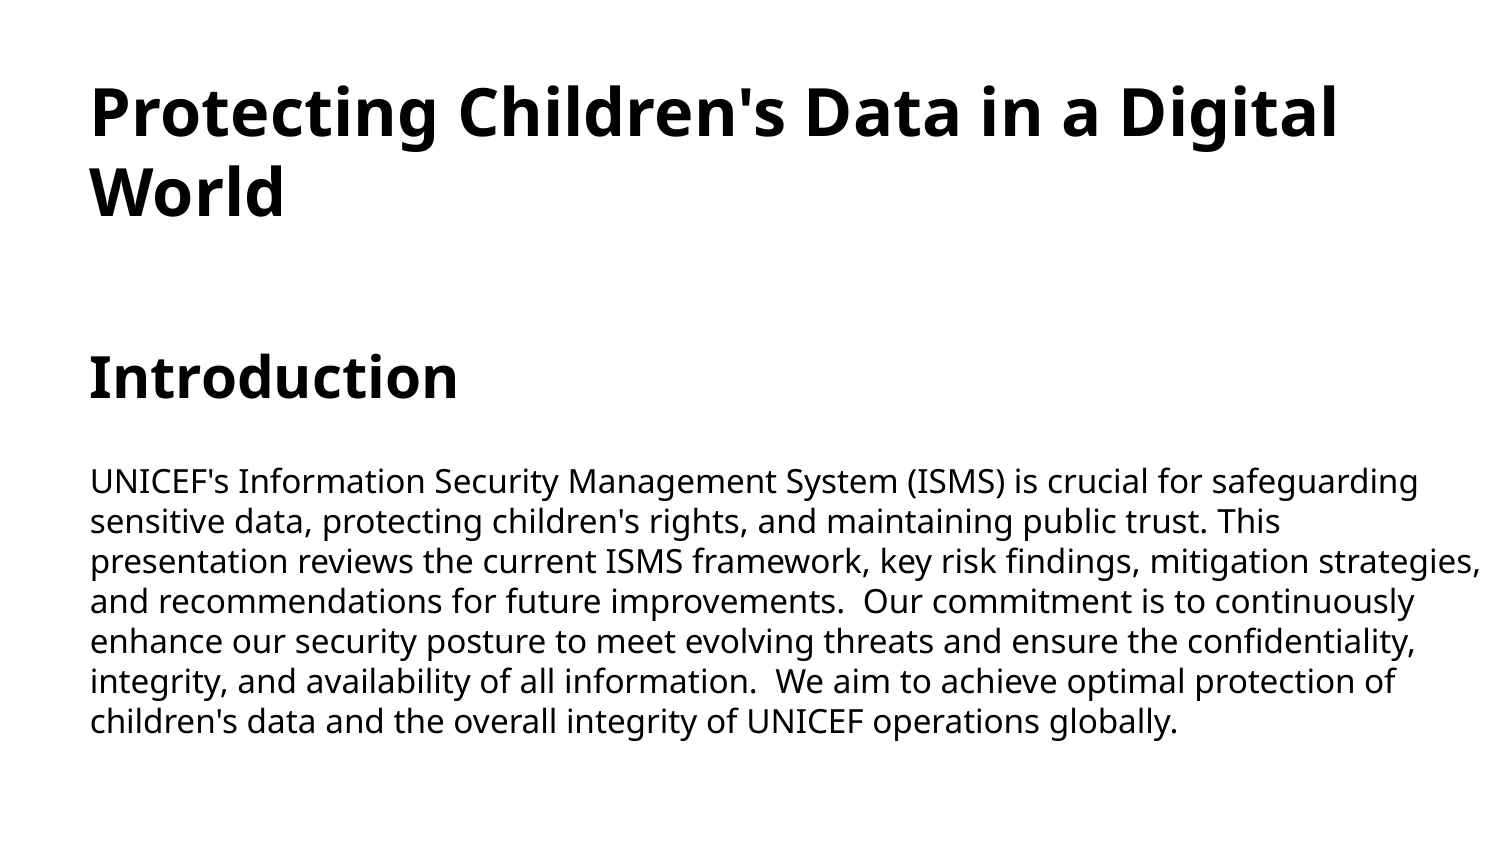

Protecting Children's Data in a Digital World
Introduction
UNICEF's Information Security Management System (ISMS) is crucial for safeguarding sensitive data, protecting children's rights, and maintaining public trust. This presentation reviews the current ISMS framework, key risk findings, mitigation strategies, and recommendations for future improvements. Our commitment is to continuously enhance our security posture to meet evolving threats and ensure the confidentiality, integrity, and availability of all information. We aim to achieve optimal protection of children's data and the overall integrity of UNICEF operations globally.